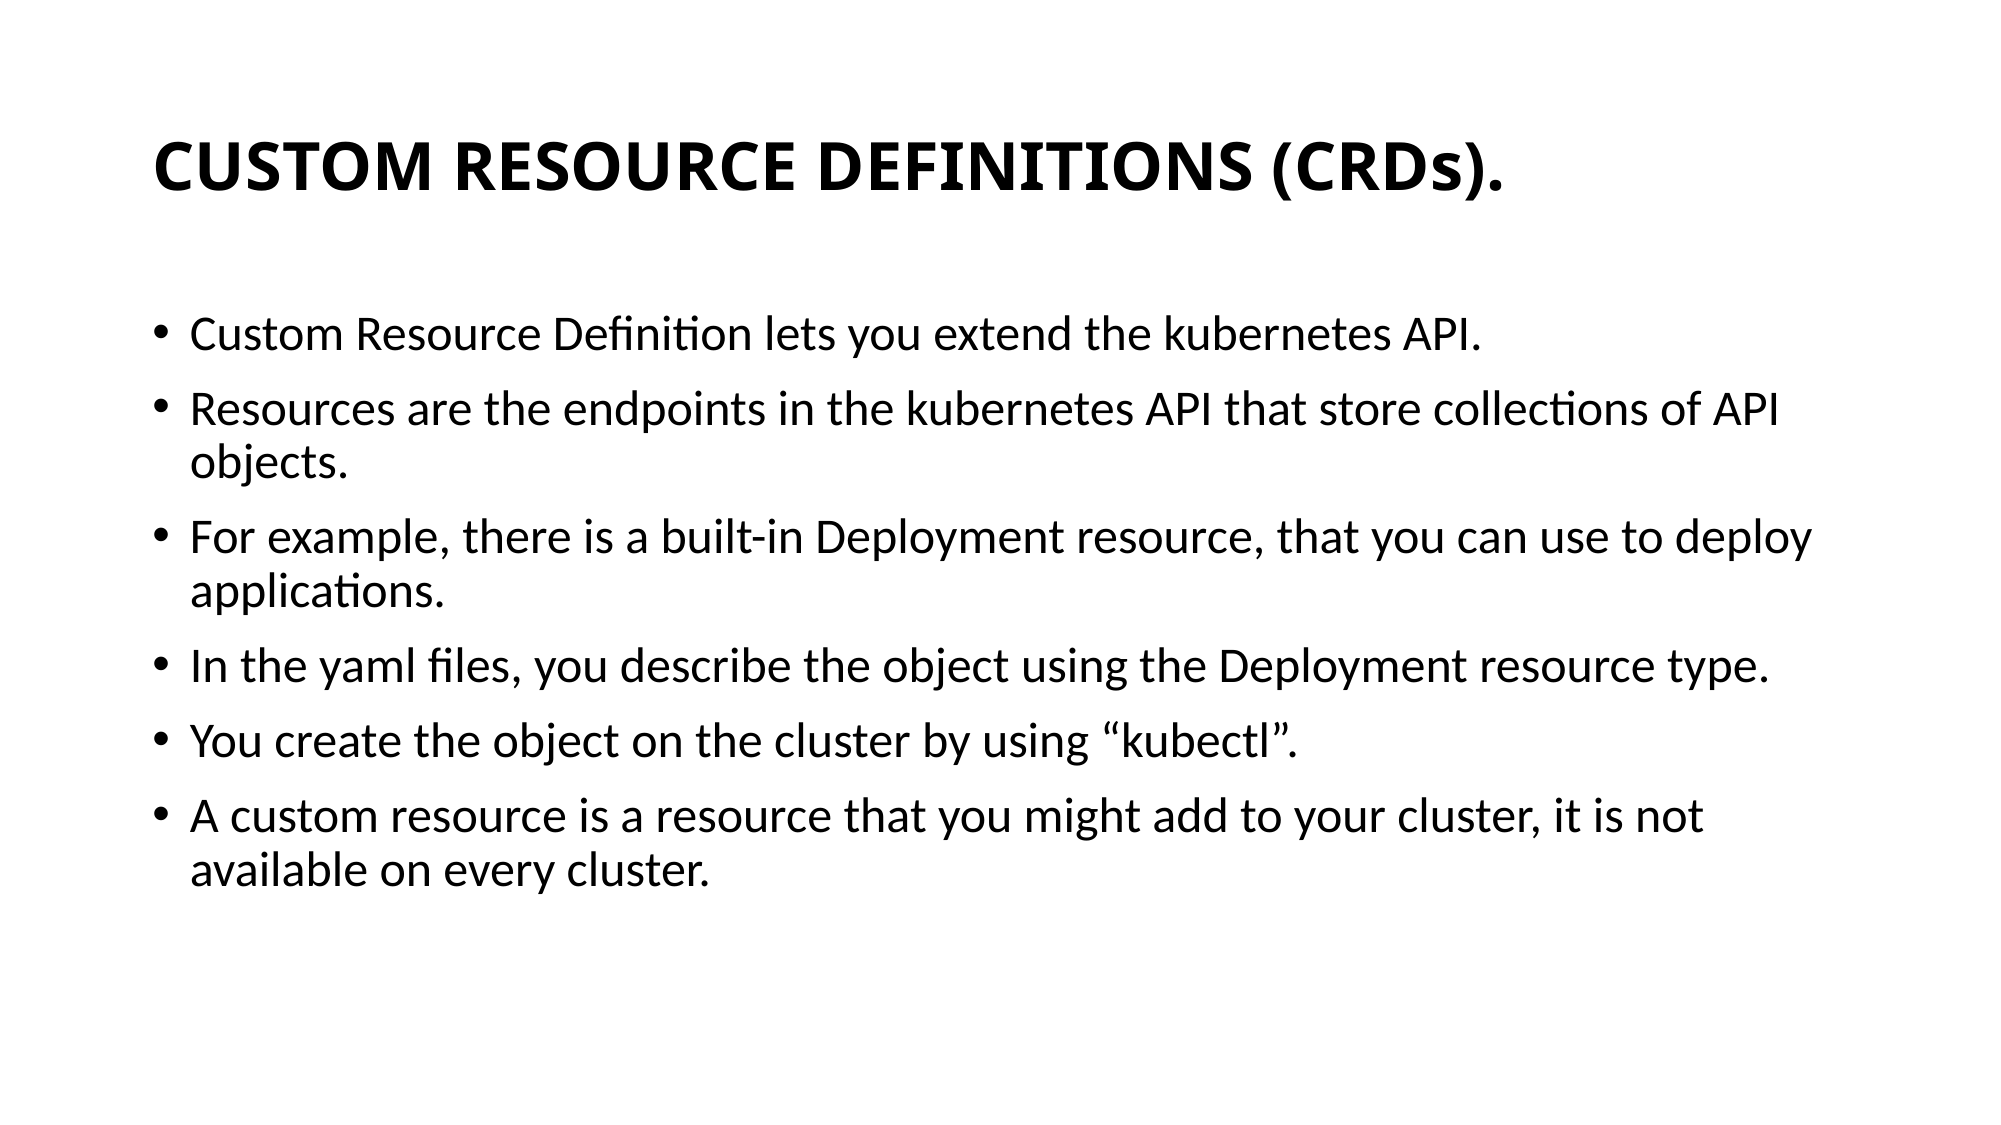

# CUSTOM RESOURCE DEFINITIONS (CRDs).
Custom Resource Definition lets you extend the kubernetes API.
Resources are the endpoints in the kubernetes API that store collections of API objects.
For example, there is a built-in Deployment resource, that you can use to deploy applications.
In the yaml files, you describe the object using the Deployment resource type.
You create the object on the cluster by using “kubectl”.
A custom resource is a resource that you might add to your cluster, it is not available on every cluster.